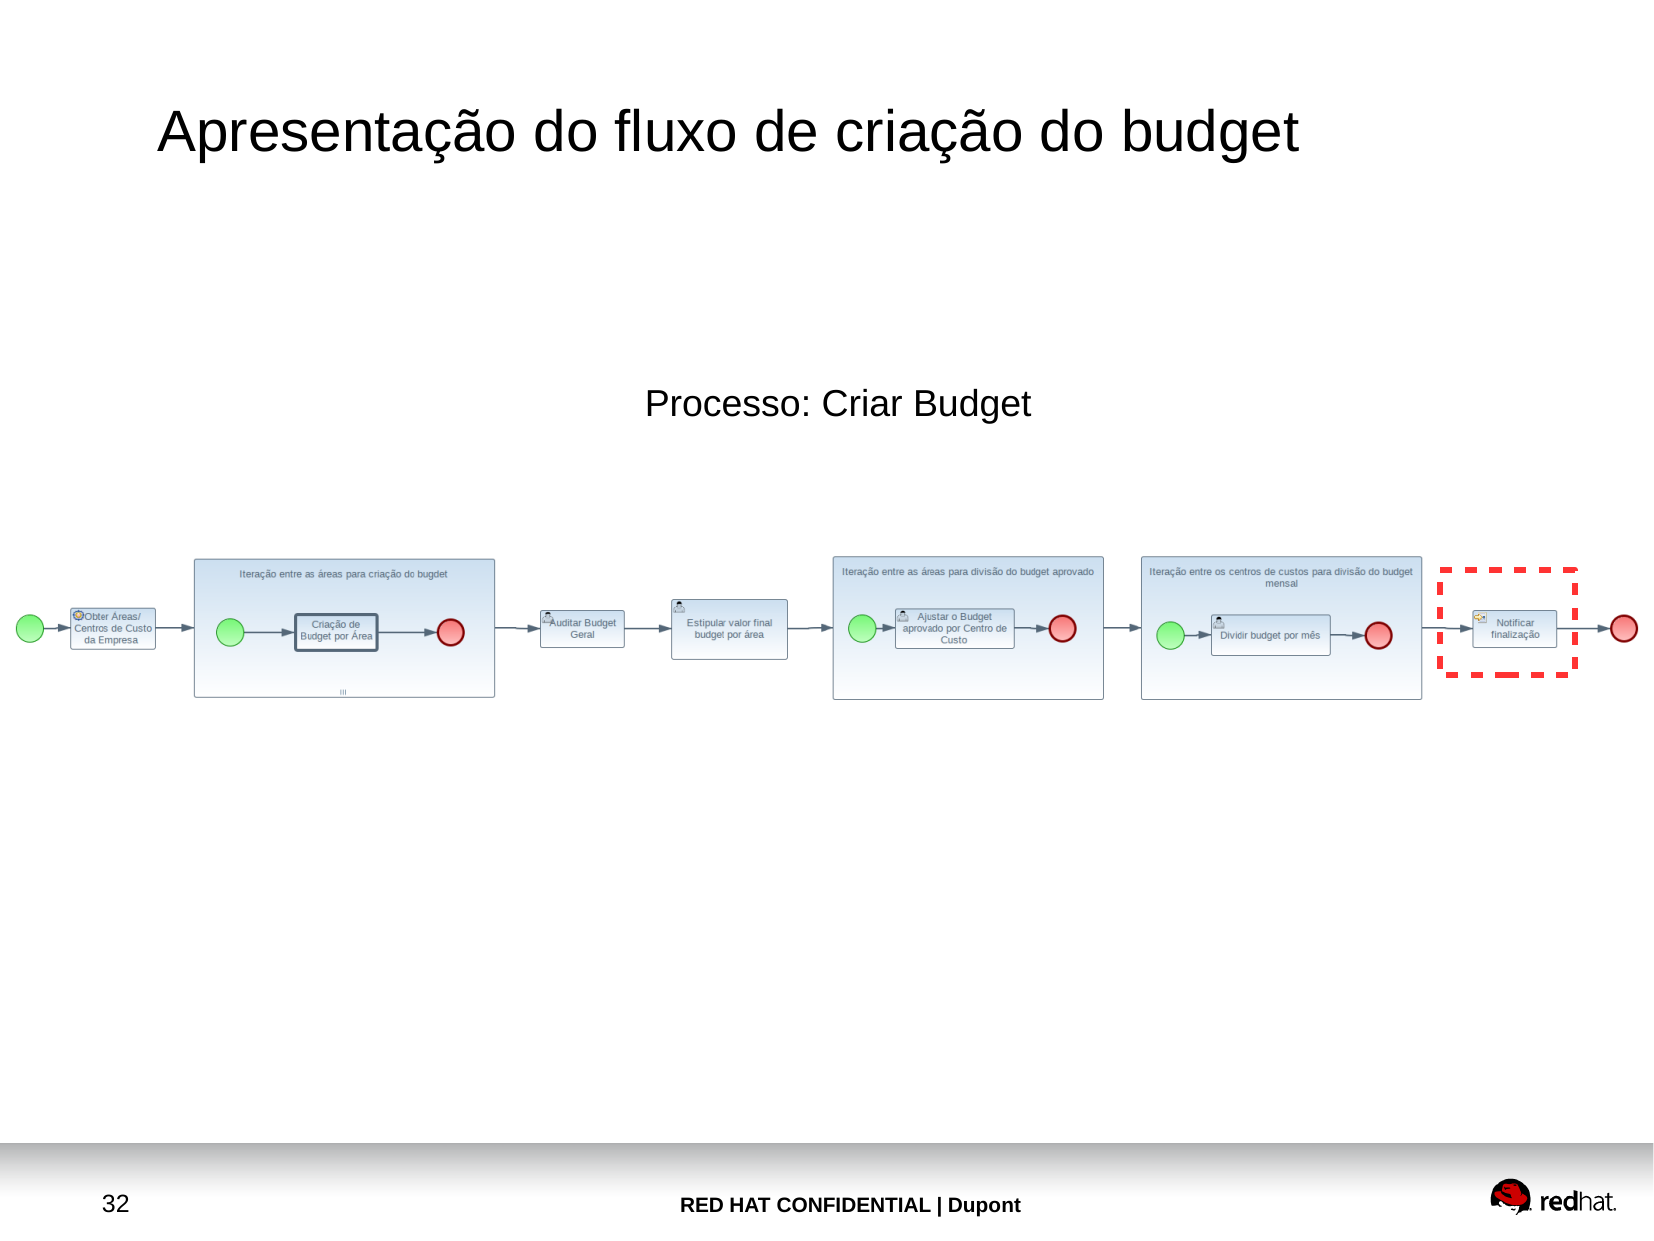

Apresentação do fluxo de criação do budget
Processo: Criar Budget